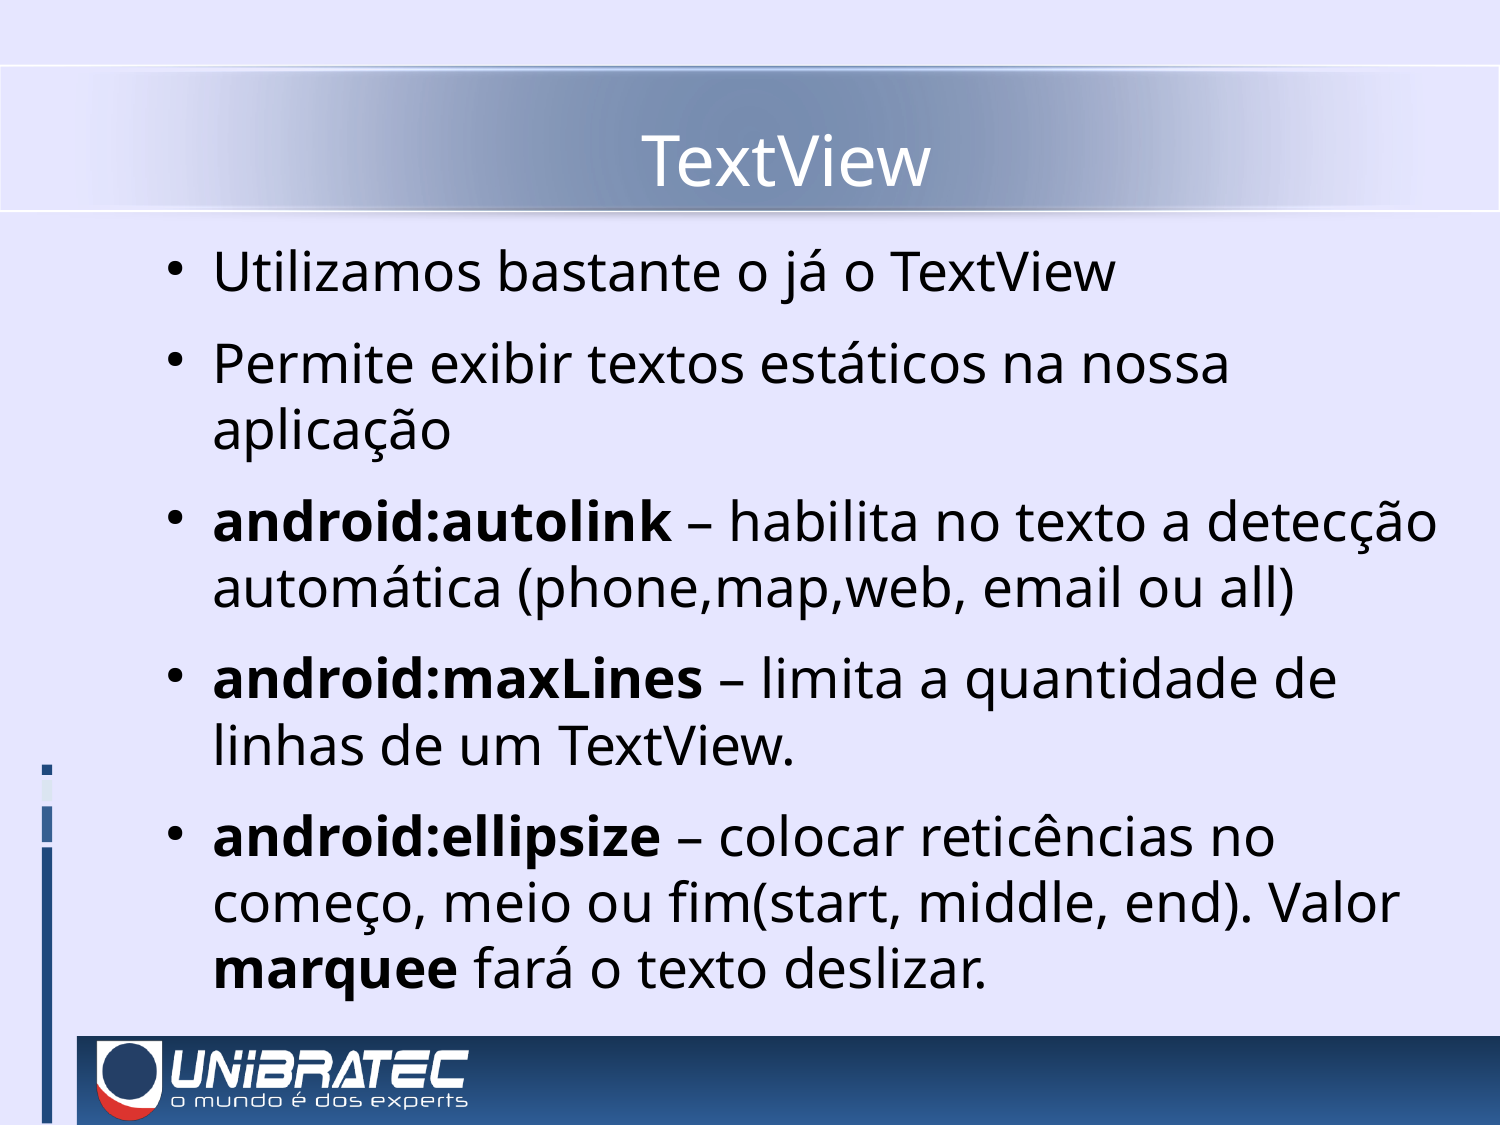

# TextView
Utilizamos bastante o já o TextView
Permite exibir textos estáticos na nossa aplicação
android:autolink – habilita no texto a detecção automática (phone,map,web, email ou all)
android:maxLines – limita a quantidade de linhas de um TextView.
android:ellipsize – colocar reticências no começo, meio ou fim(start, middle, end). Valor marquee fará o texto deslizar.